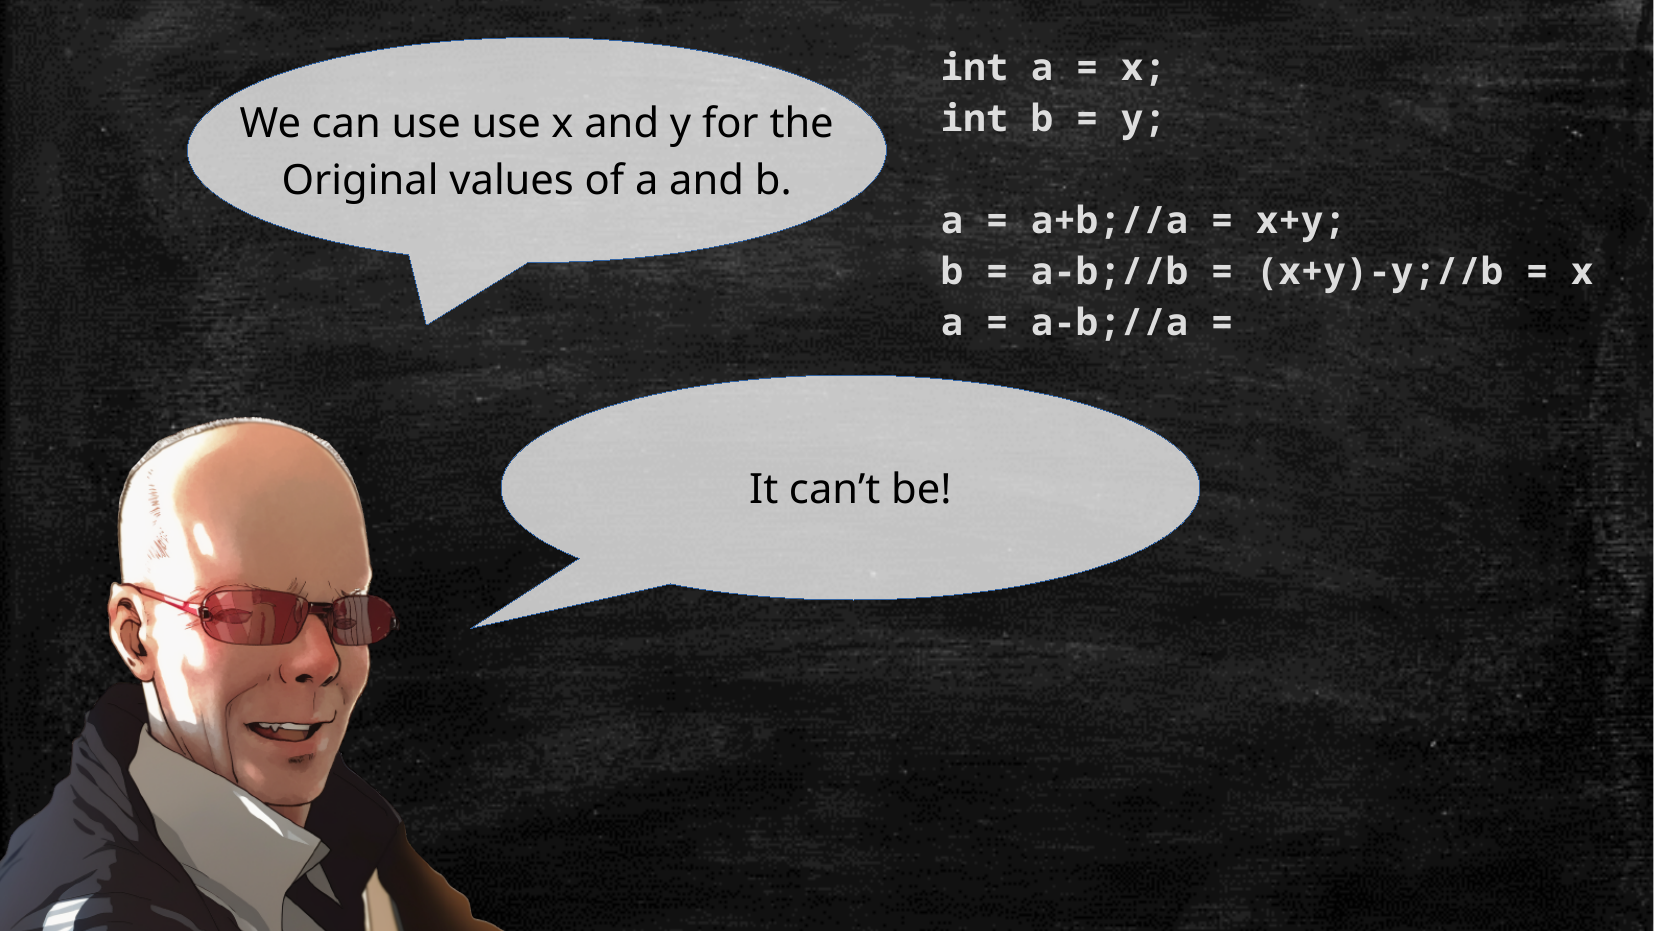

int a = x;
int b = y;
a = a+b;//a = x+y;
b = a-b;//b = (x+y)-y;//b = x
a = a-b;//a =
We can use use x and y for the
Original values of a and b.
It can’t be!